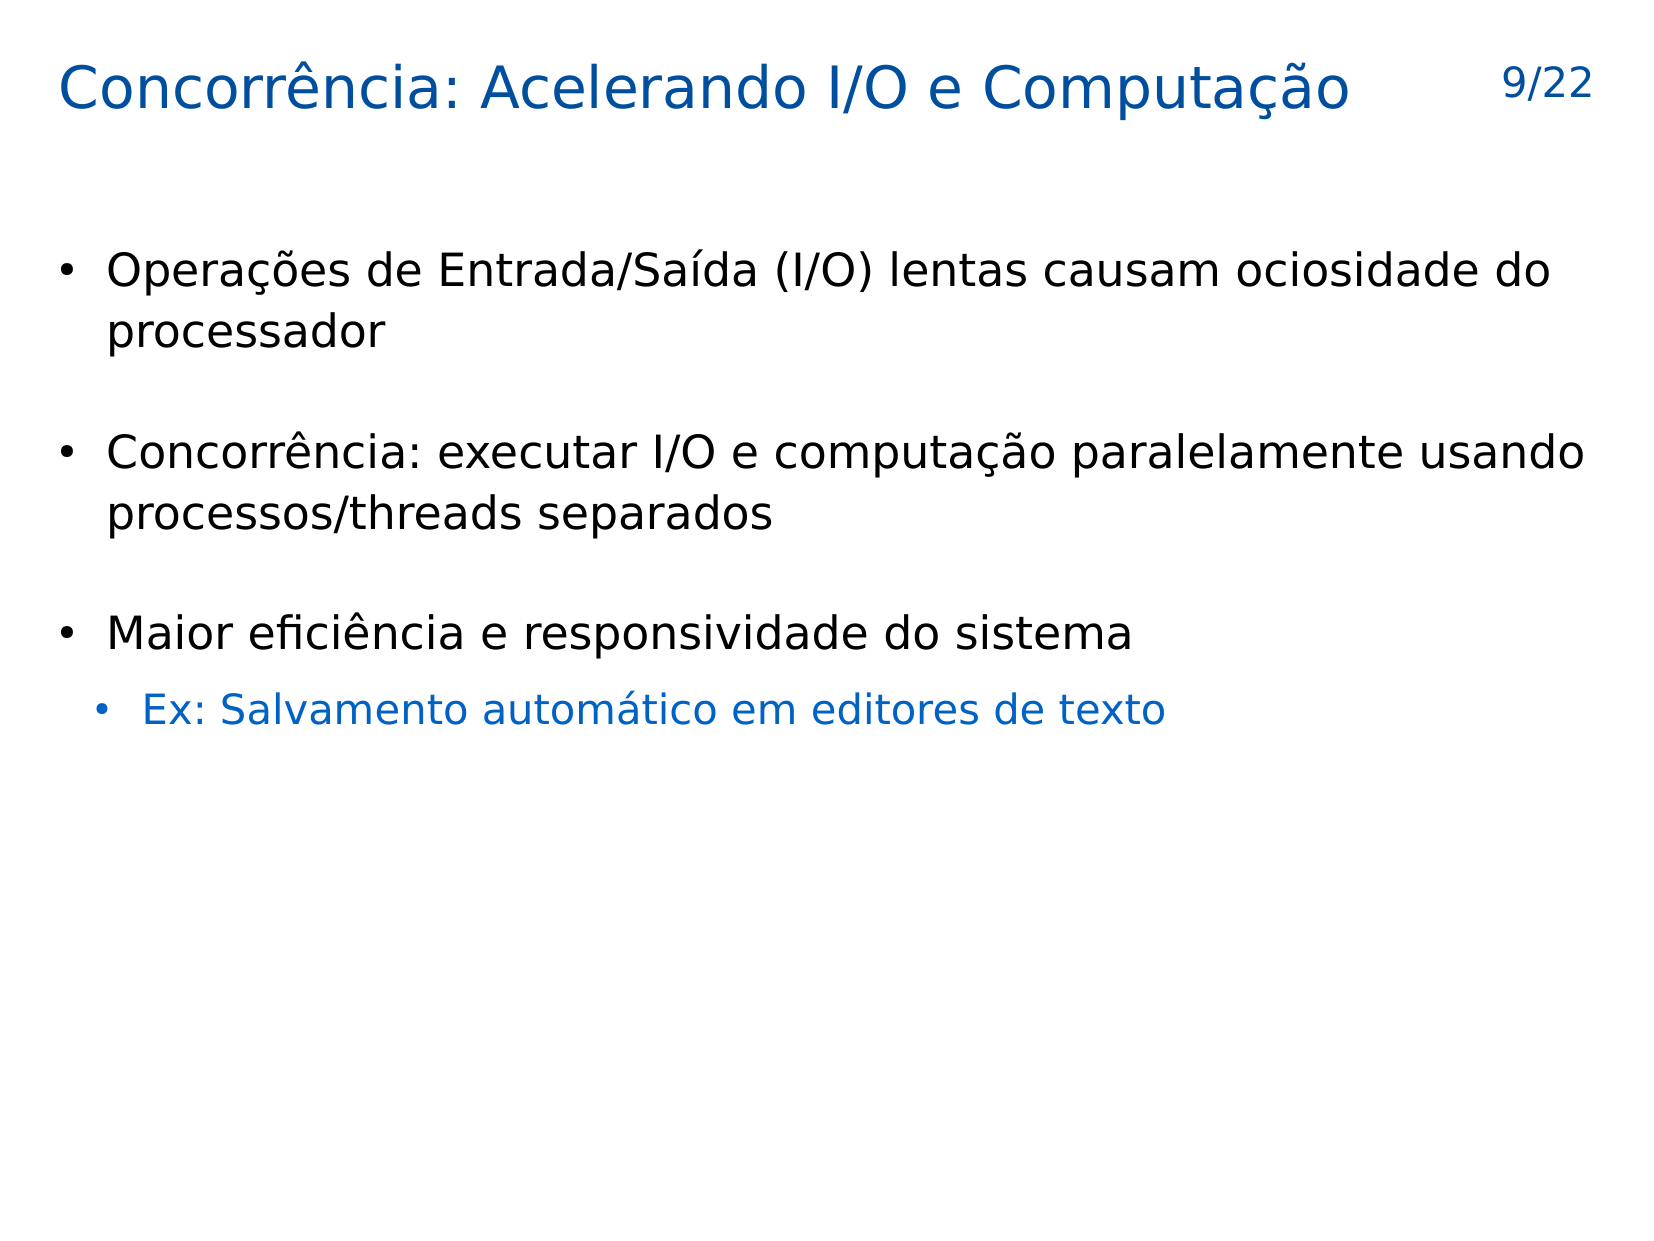

# Concorrência: Acelerando I/O e Computação
9
Operações de Entrada/Saída (I/O) lentas causam ociosidade do processador
Concorrência: executar I/O e computação paralelamente usando processos/threads separados
Maior eficiência e responsividade do sistema
Ex: Salvamento automático em editores de texto